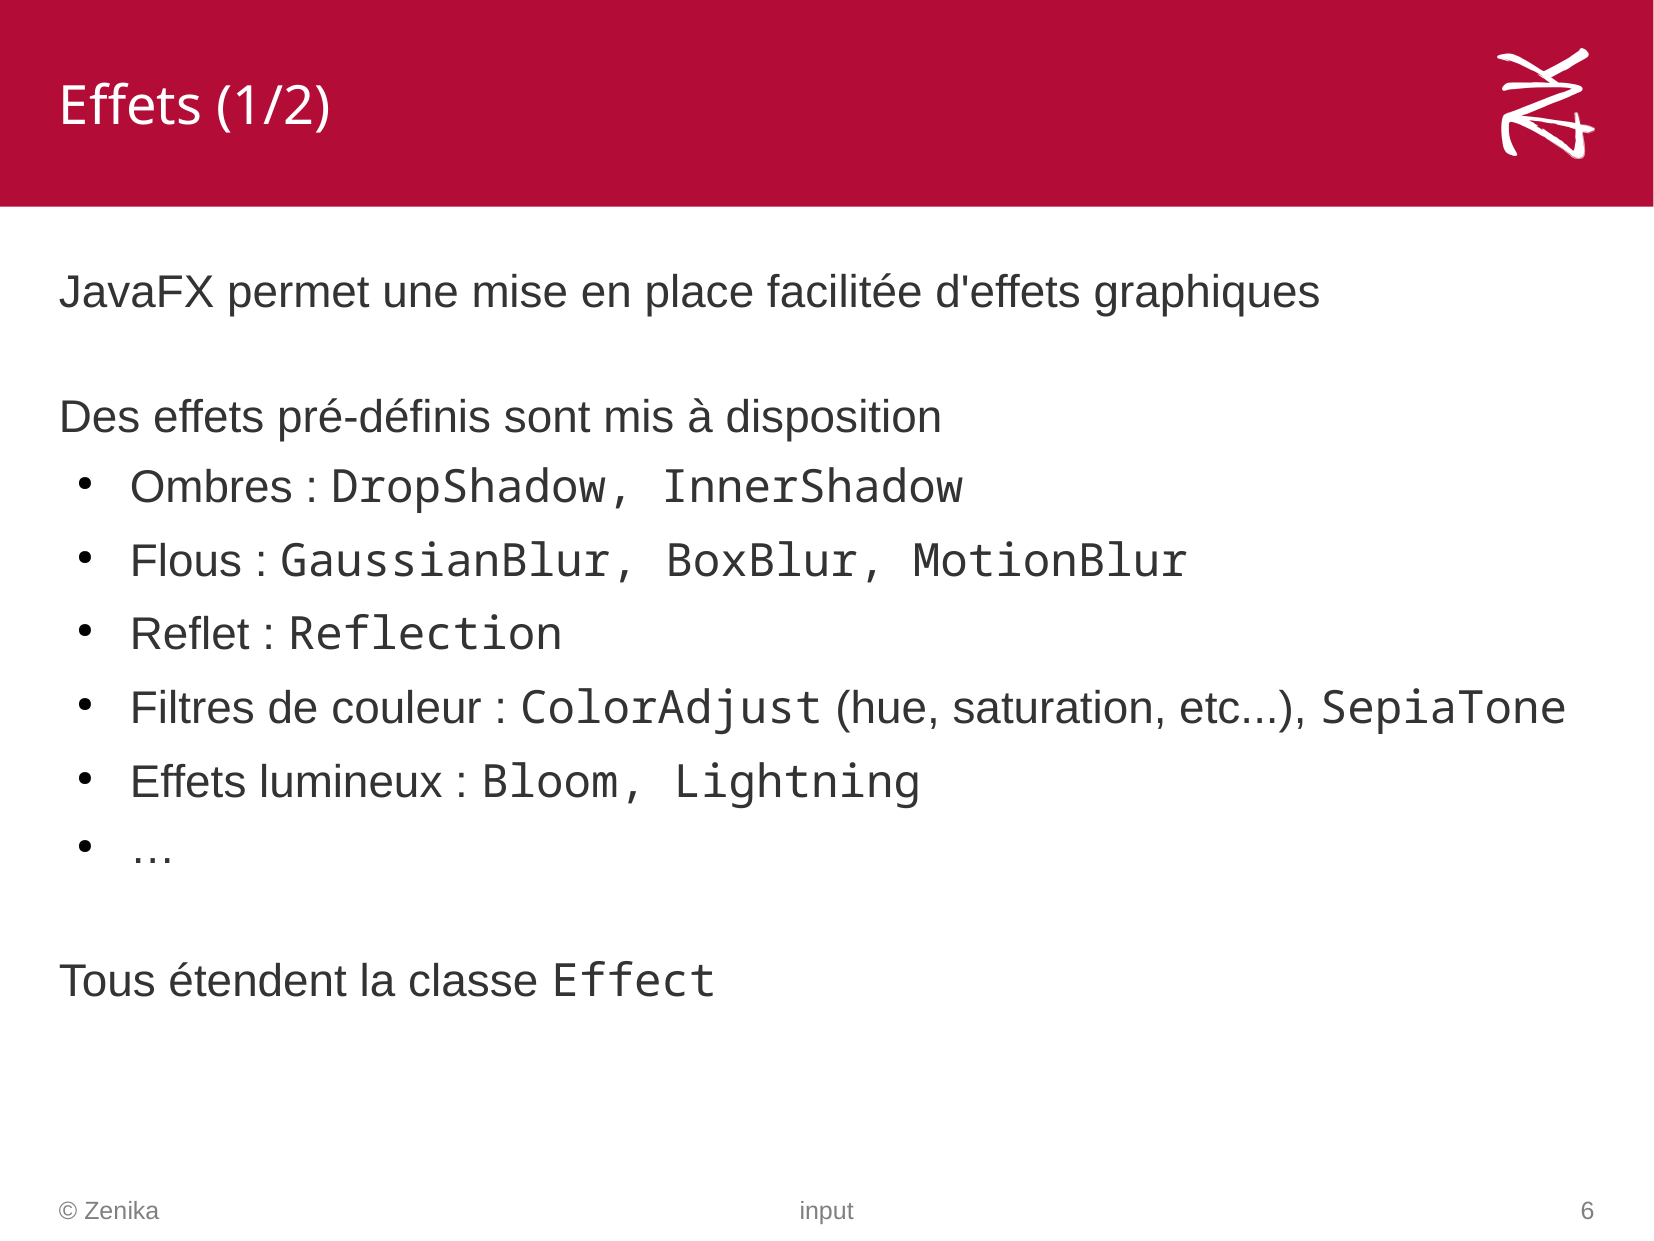

# Effets (1/2)
JavaFX permet une mise en place facilitée d'effets graphiques
Des effets pré-définis sont mis à disposition
Ombres : DropShadow, InnerShadow
Flous : GaussianBlur, BoxBlur, MotionBlur
Reflet : Reflection
Filtres de couleur : ColorAdjust (hue, saturation, etc...), SepiaTone
Effets lumineux : Bloom, Lightning
…
Tous étendent la classe Effect